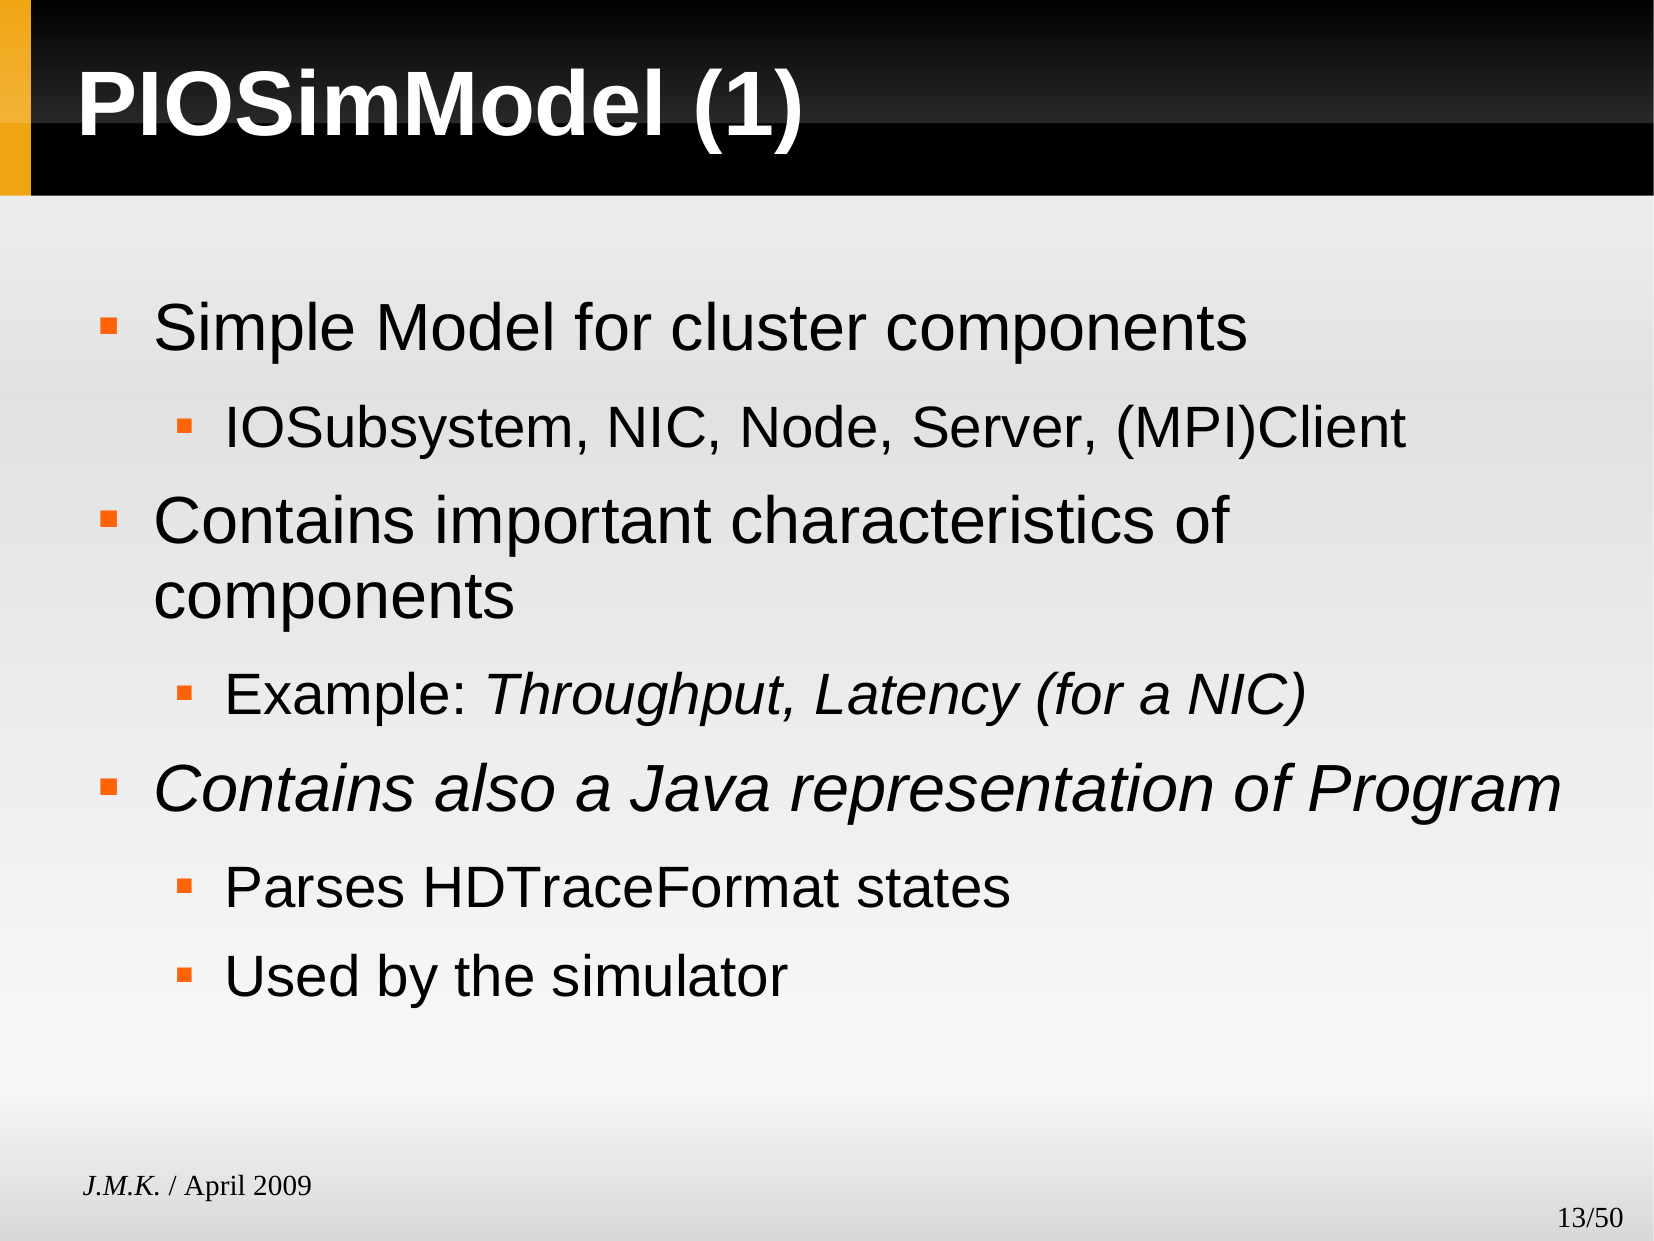

# PIOSimModel (1)
Simple Model for cluster components
IOSubsystem, NIC, Node, Server, (MPI)Client
Contains important characteristics of components
Example: Throughput, Latency (for a NIC)
Contains also a Java representation of Program
Parses HDTraceFormat states
Used by the simulator